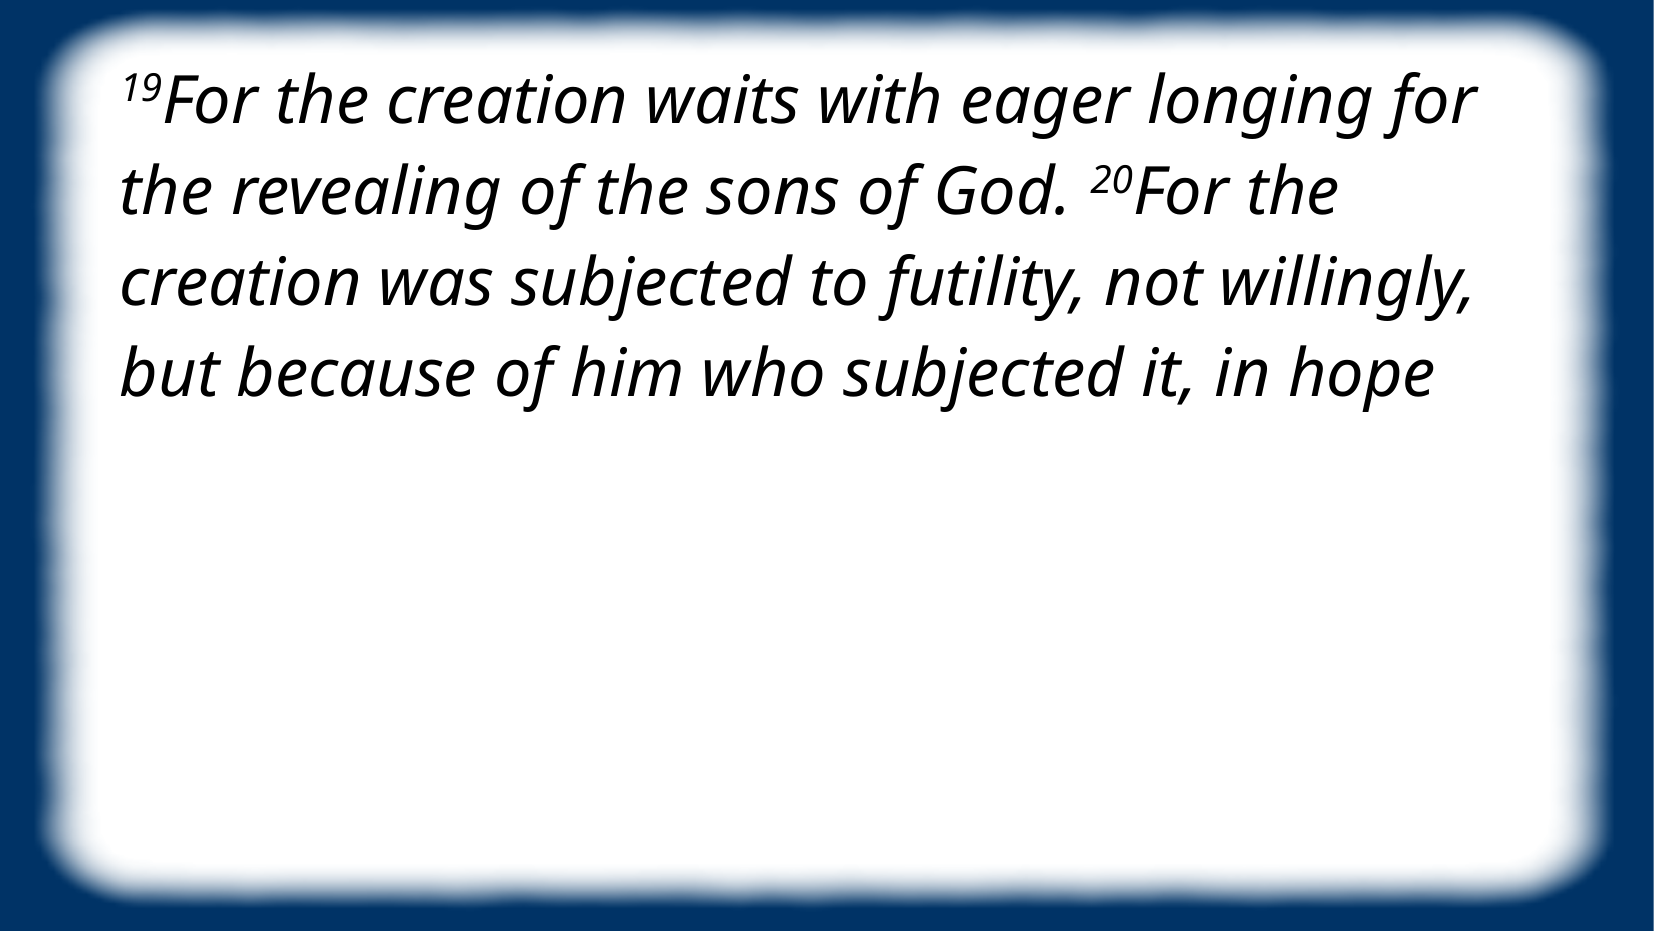

19For the creation waits with eager longing for the revealing of the sons of God. 20For the creation was subjected to futility, not willingly, but because of him who subjected it, in hope